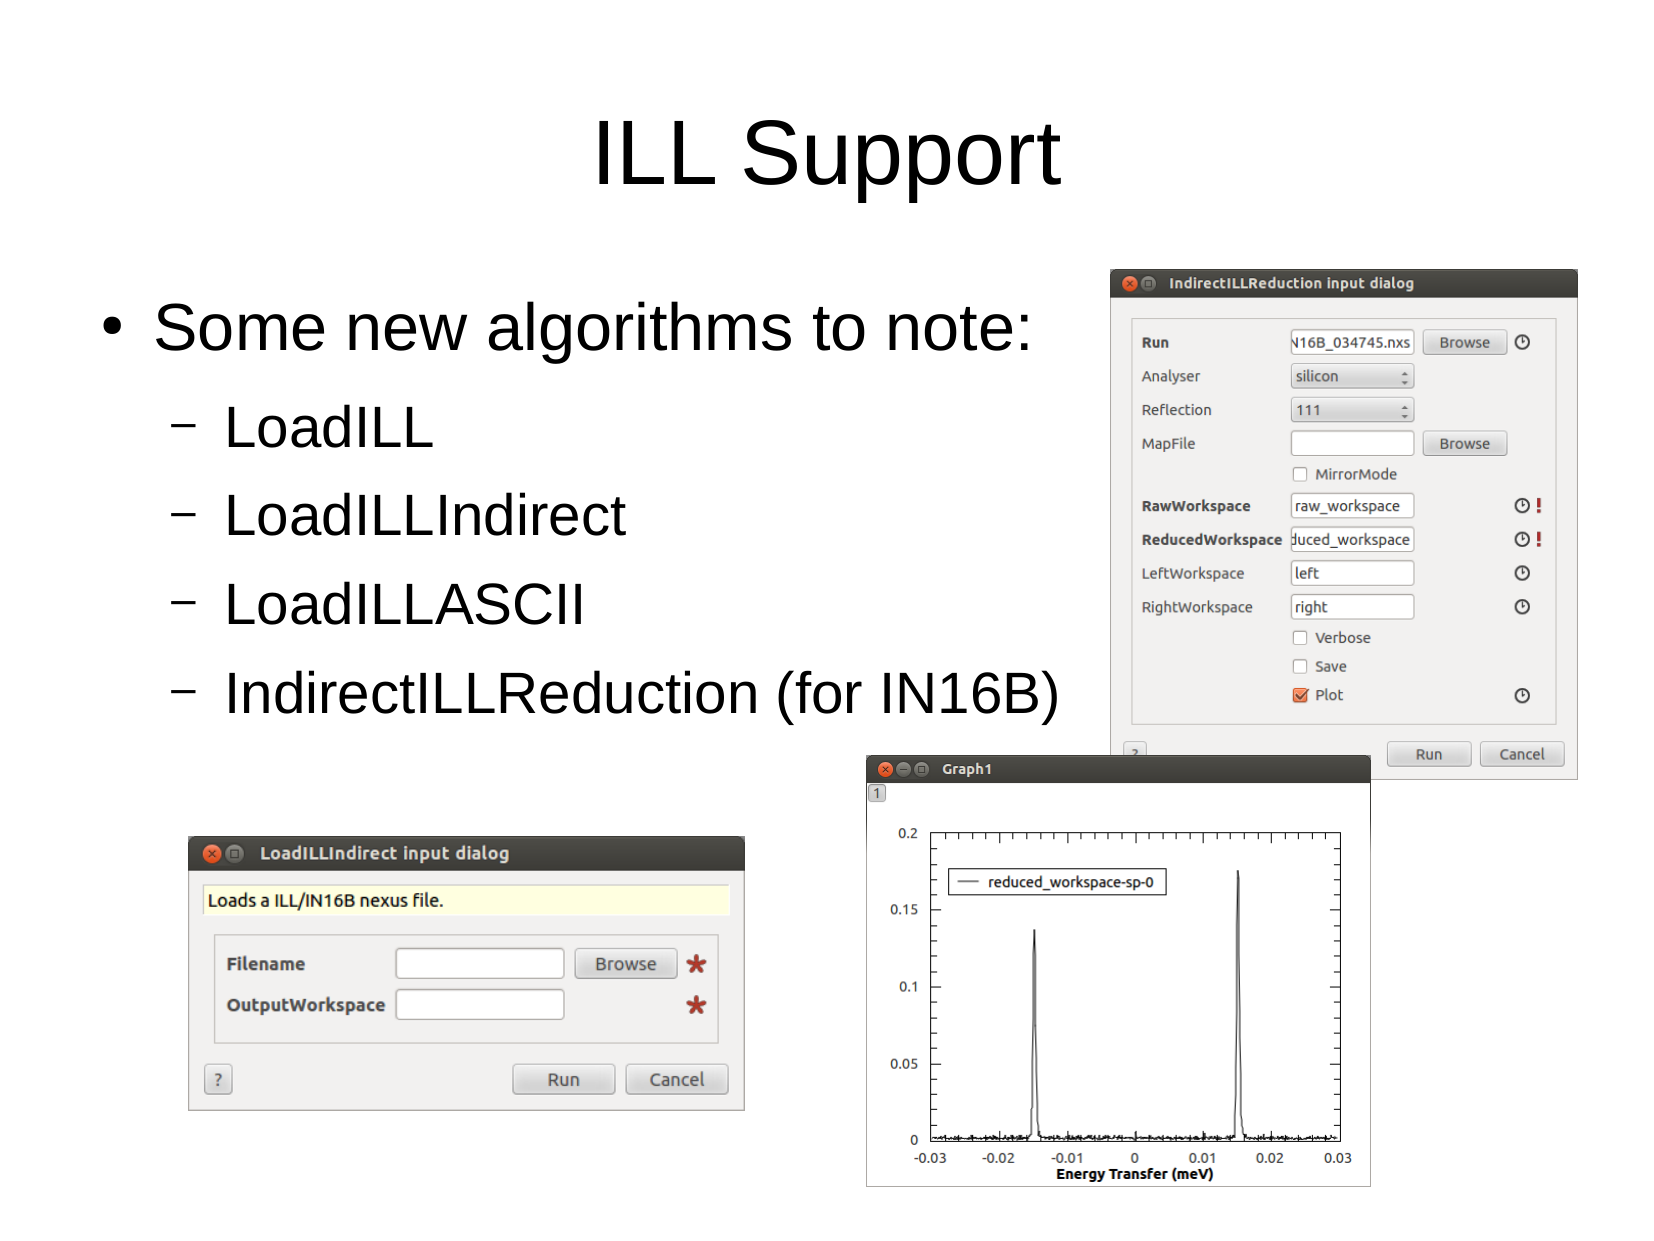

# ILL Support
Some new algorithms to note:
LoadILL
LoadILLIndirect
LoadILLASCII
IndirectILLReduction (for IN16B)